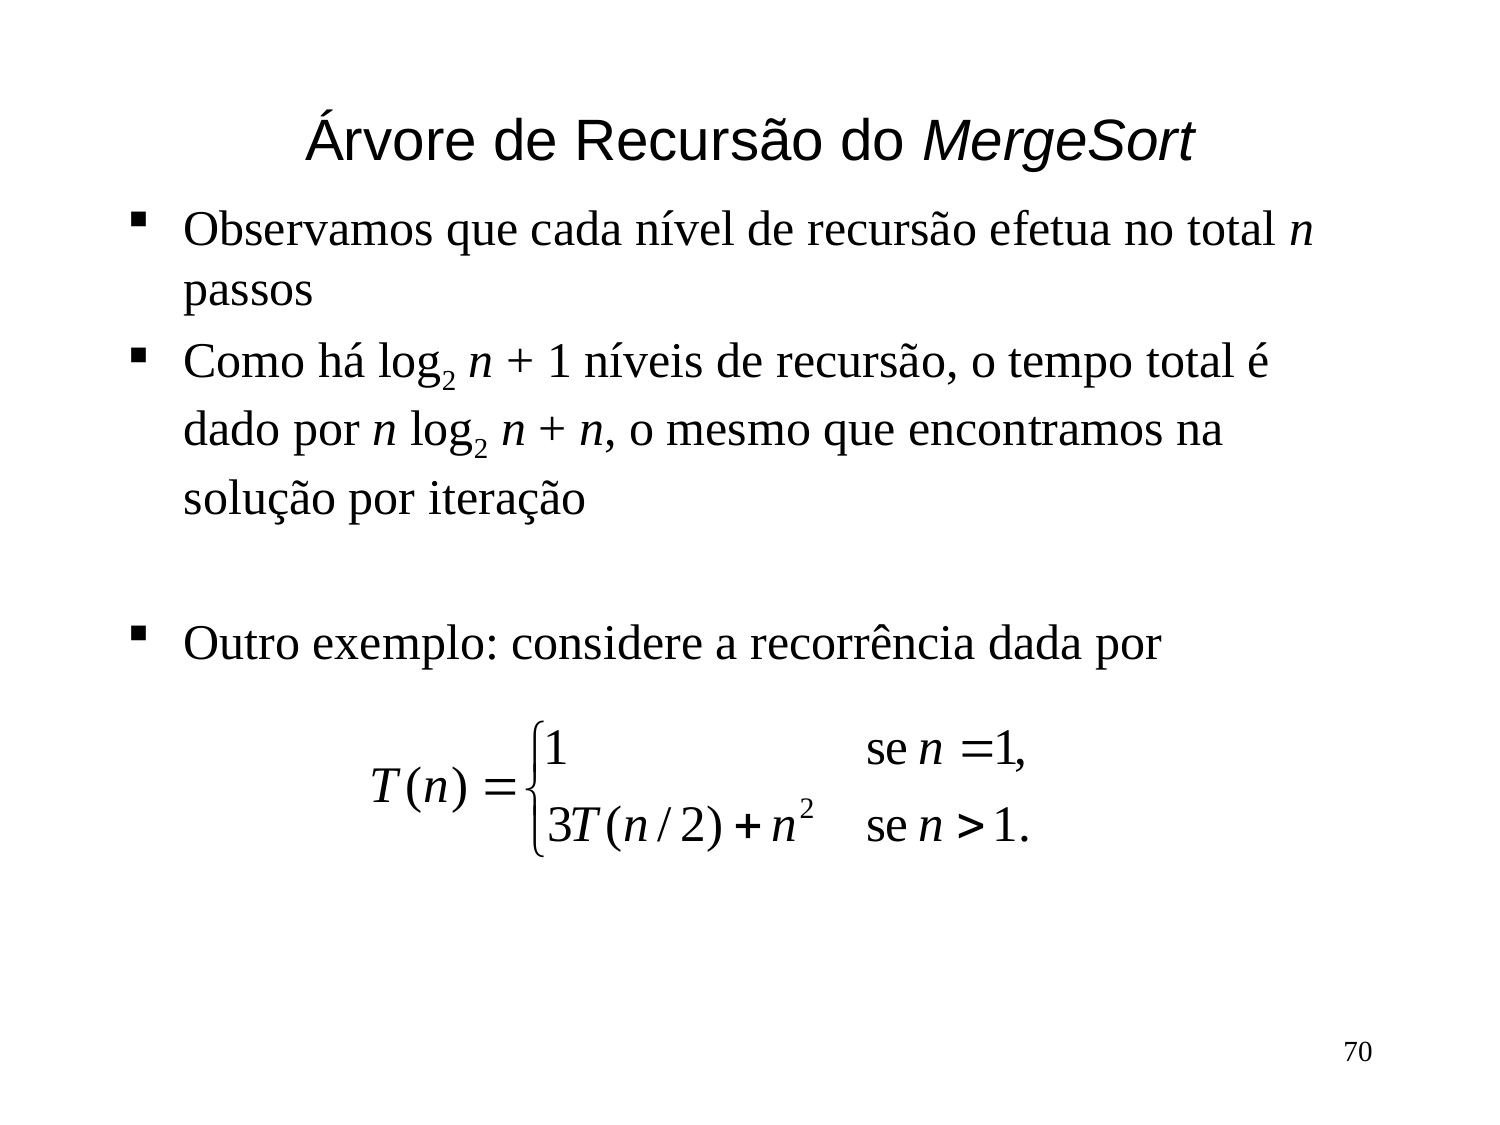

# Árvore de Recursão do MergeSort
Observamos que cada nível de recursão efetua no total n passos
Como há log2 n + 1 níveis de recursão, o tempo total é dado por n log2 n + n, o mesmo que encontramos na solução por iteração
Outro exemplo: considere a recorrência dada por
70